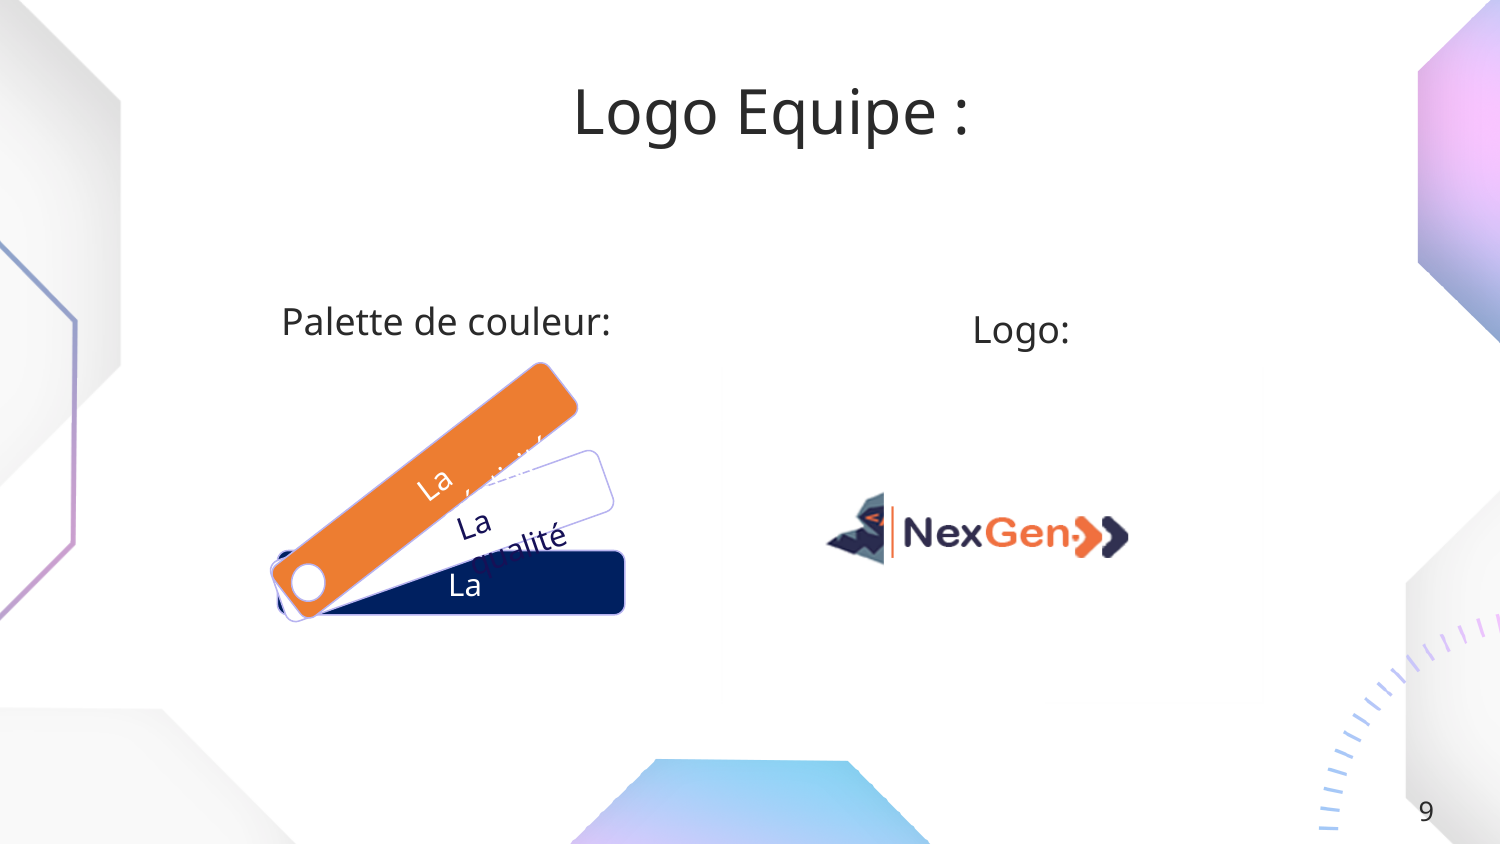

# Logo Equipe :
Palette de couleur:
Logo:
La créativité
La qualité
La sagesse